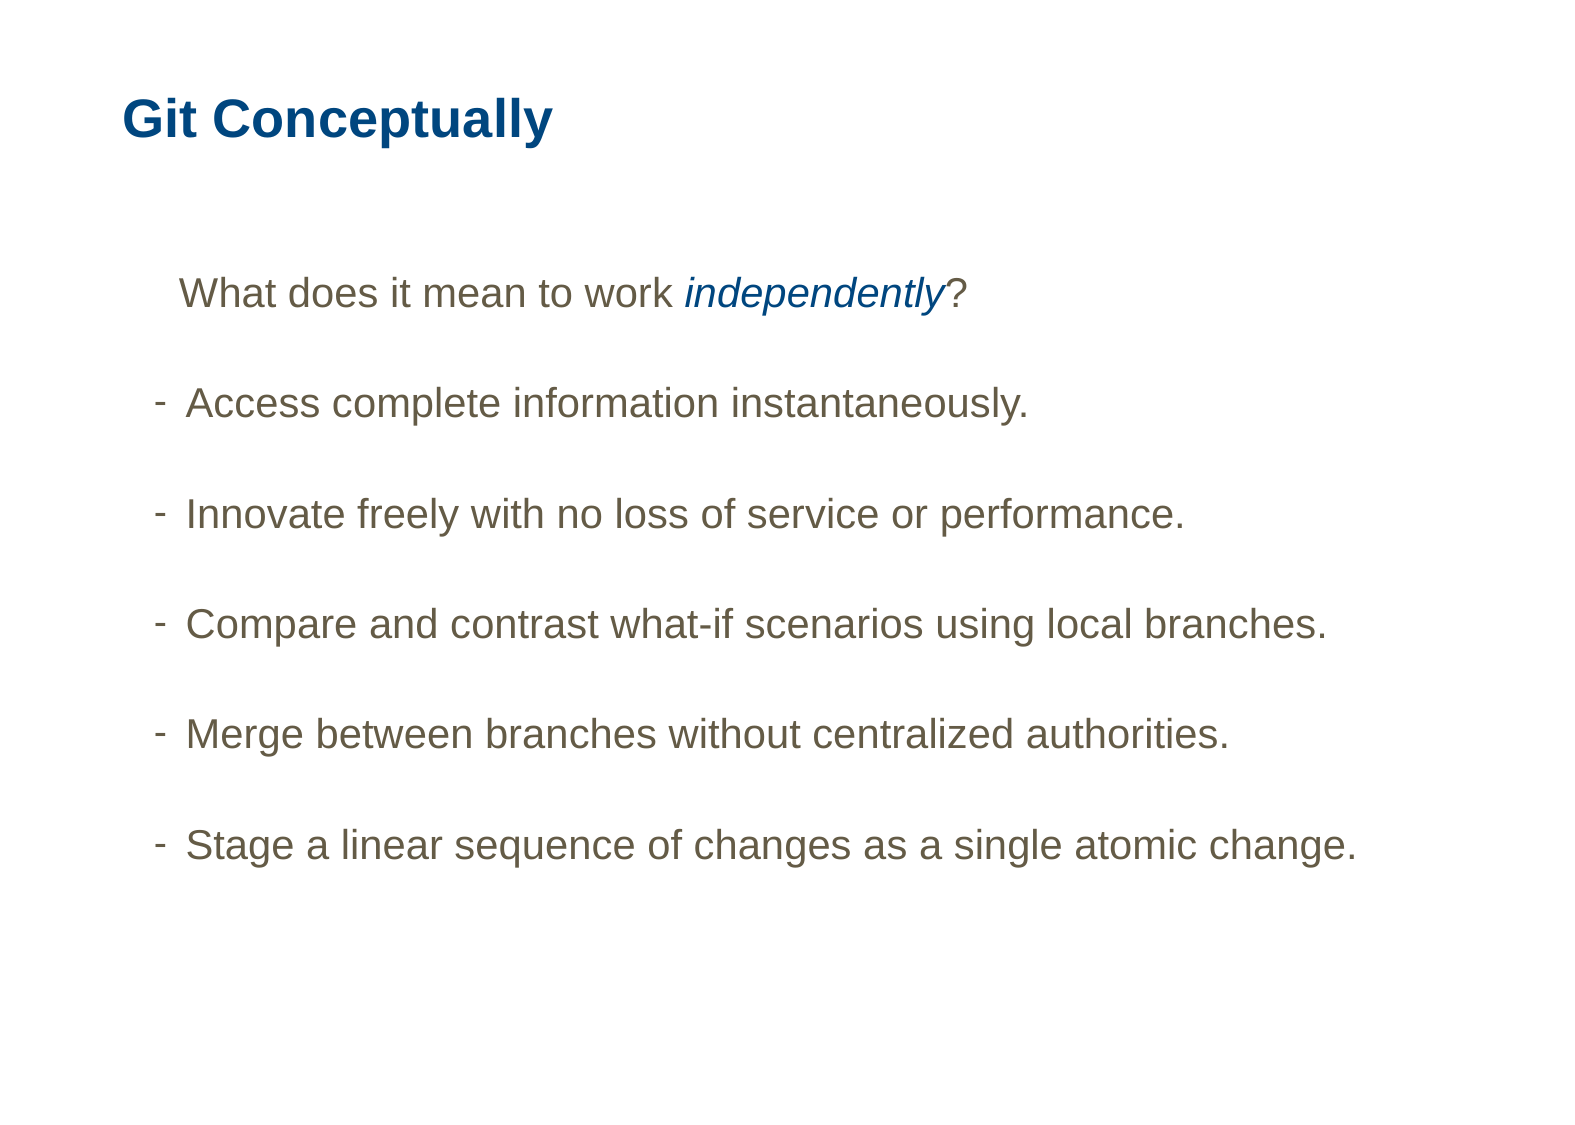

# Git Conceptually
What does it mean to work independently?
Access complete information instantaneously.
Innovate freely with no loss of service or performance.
Compare and contrast what-if scenarios using local branches.
Merge between branches without centralized authorities.
Stage a linear sequence of changes as a single atomic change.